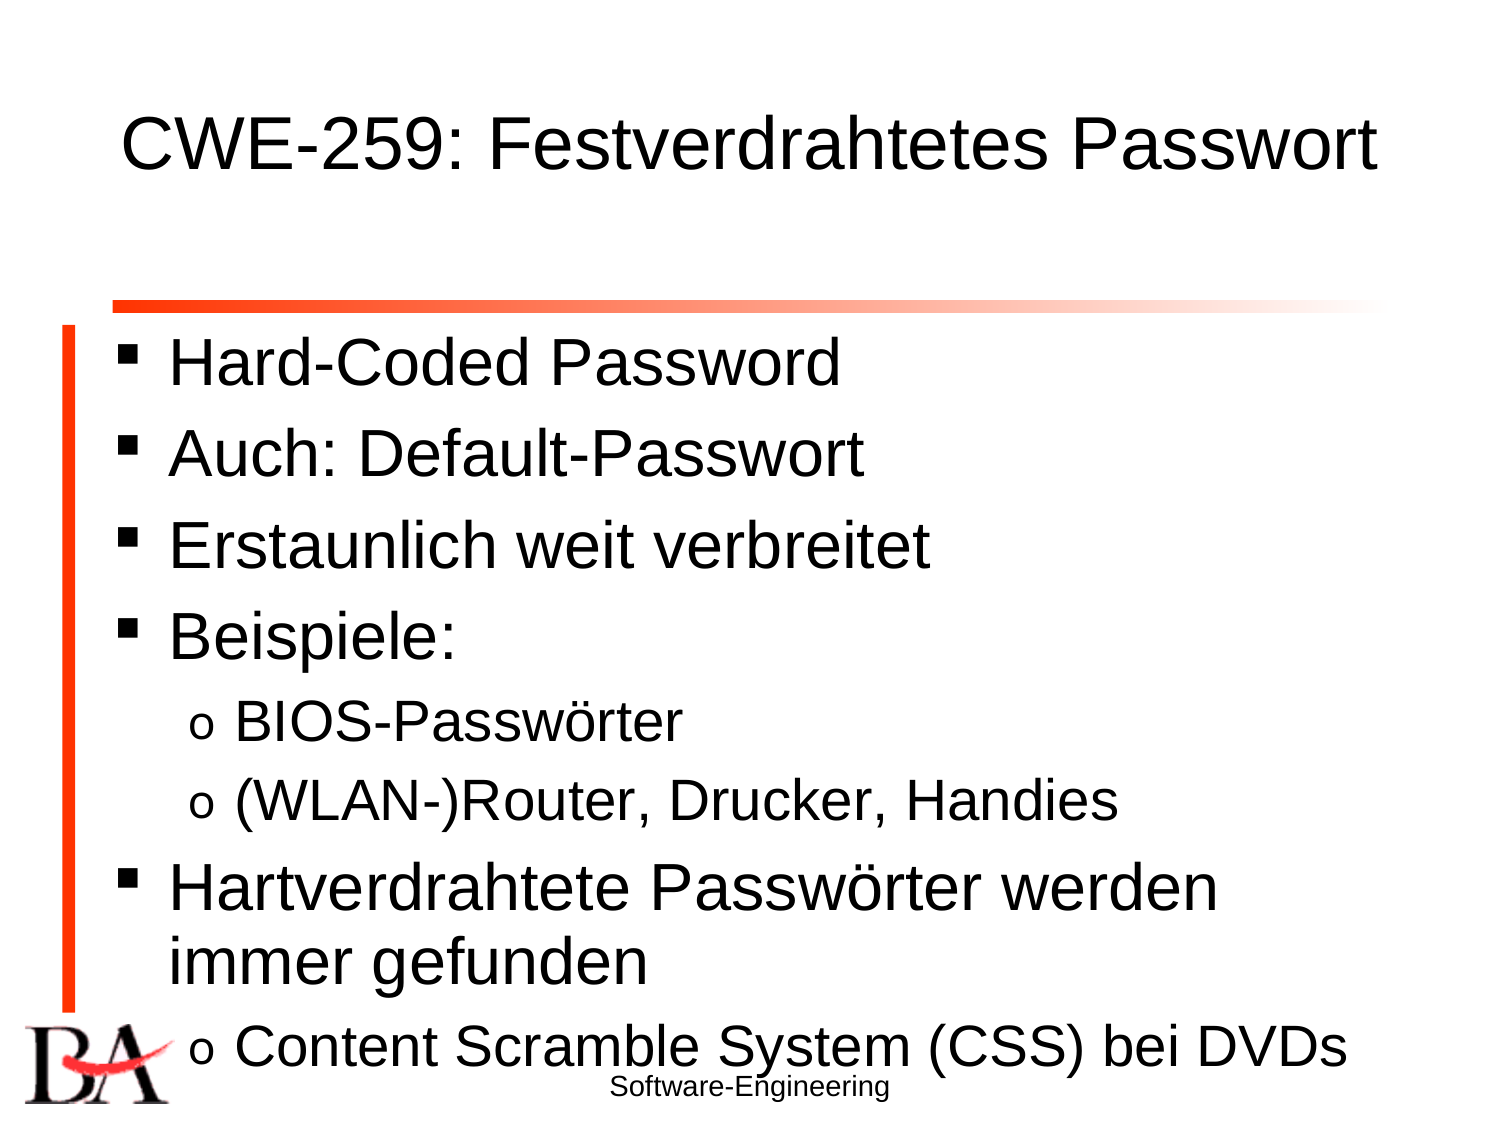

# CWE-259: Festverdrahtetes Passwort
Hard-Coded Password
Auch: Default-Passwort
Erstaunlich weit verbreitet
Beispiele:
BIOS-Passwörter
(WLAN-)Router, Drucker, Handies
Hartverdrahtete Passwörter werden immer gefunden
Content Scramble System (CSS) bei DVDs